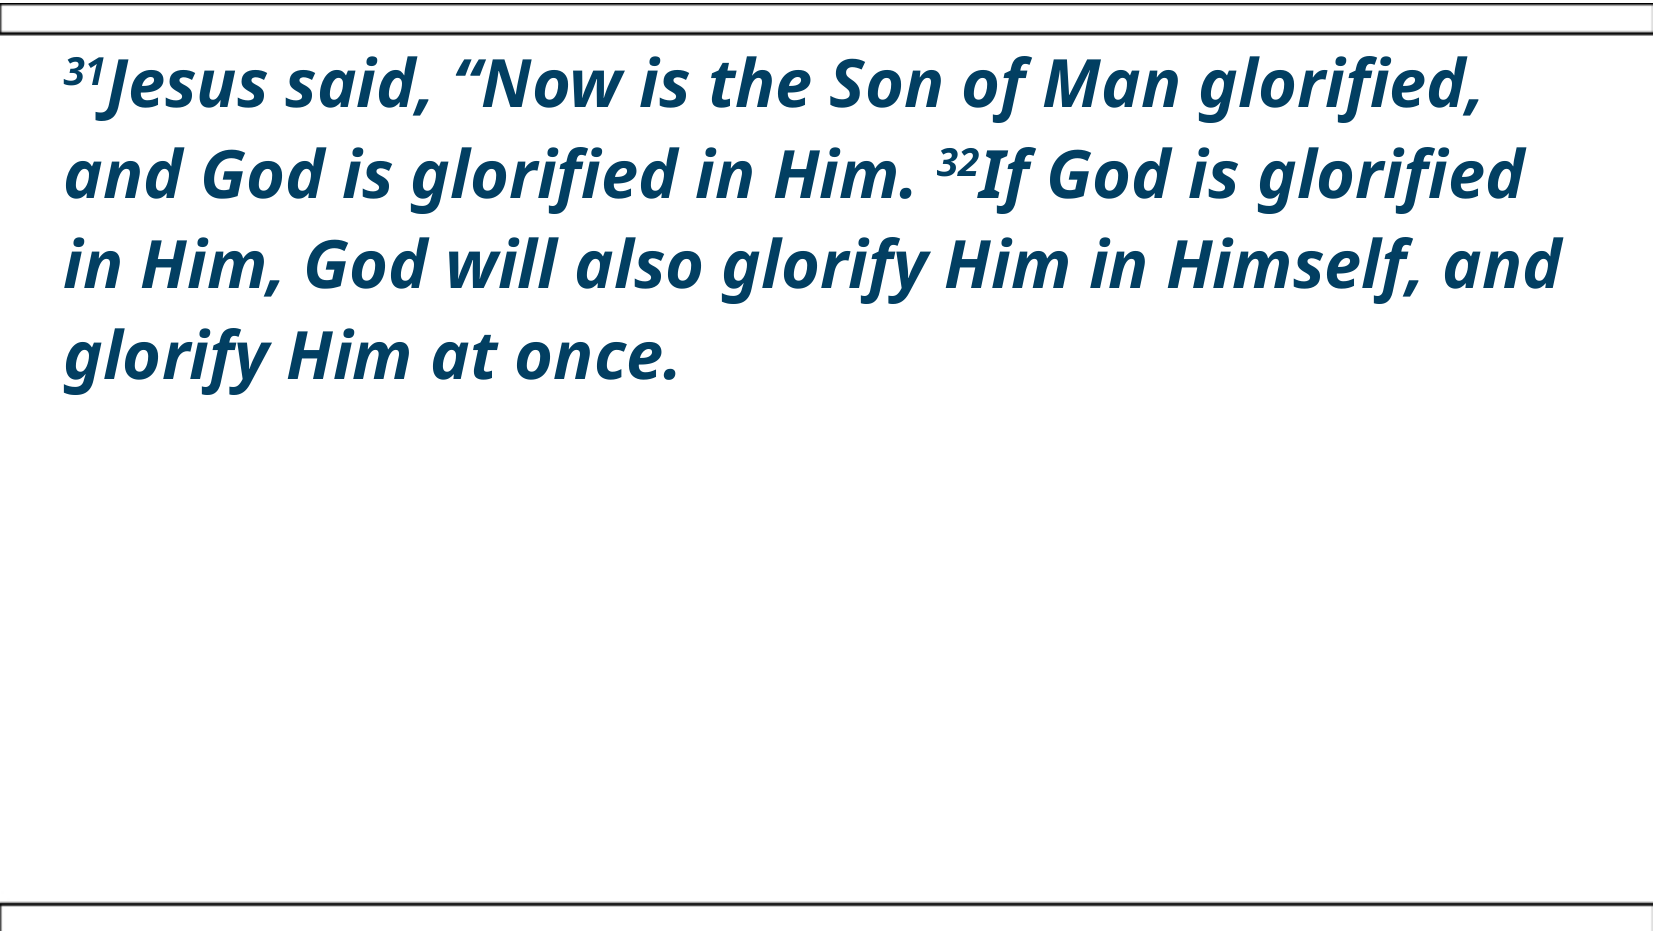

31Jesus said, “Now is the Son of Man glorified, and God is glorified in Him. 32If God is glorified in Him, God will also glorify Him in Himself, and glorify Him at once.